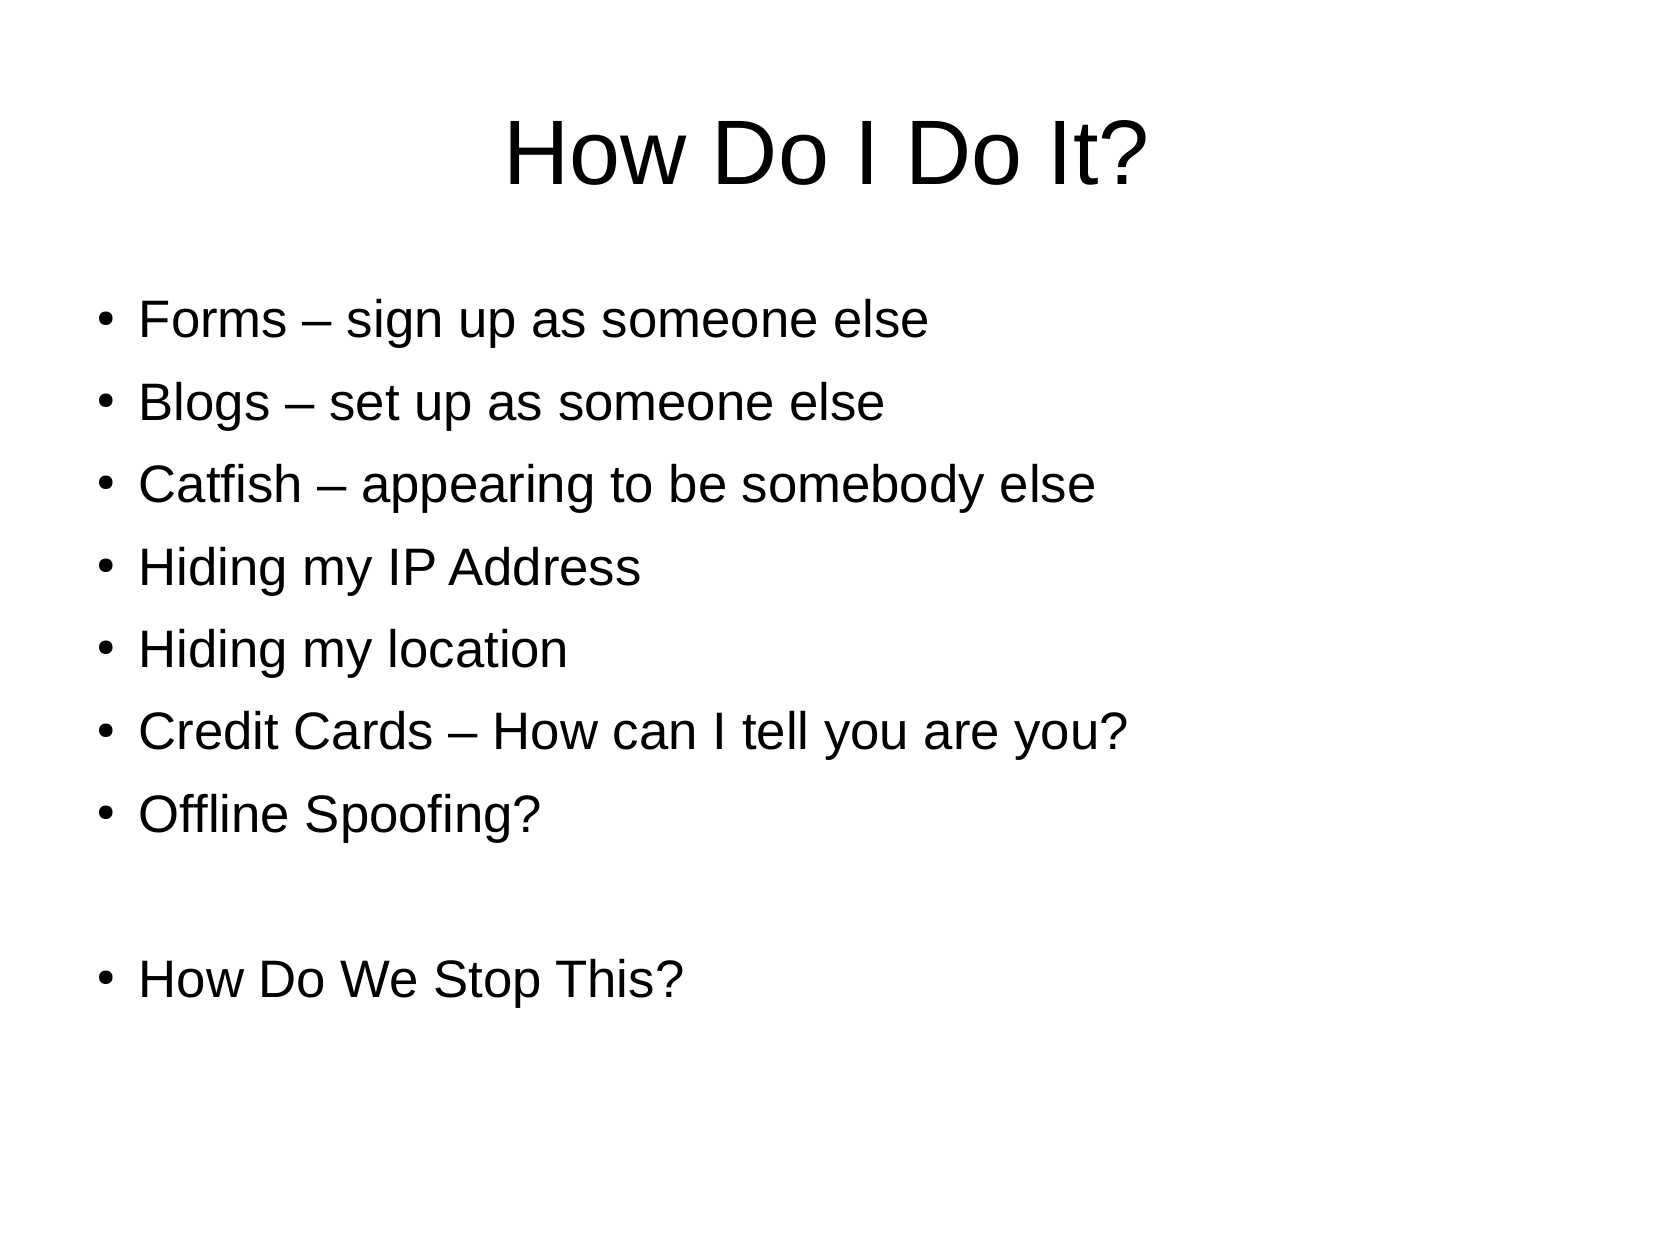

# How Do I Do It?
Forms – sign up as someone else
Blogs – set up as someone else
Catfish – appearing to be somebody else
Hiding my IP Address
Hiding my location
Credit Cards – How can I tell you are you?
Offline Spoofing?
How Do We Stop This?